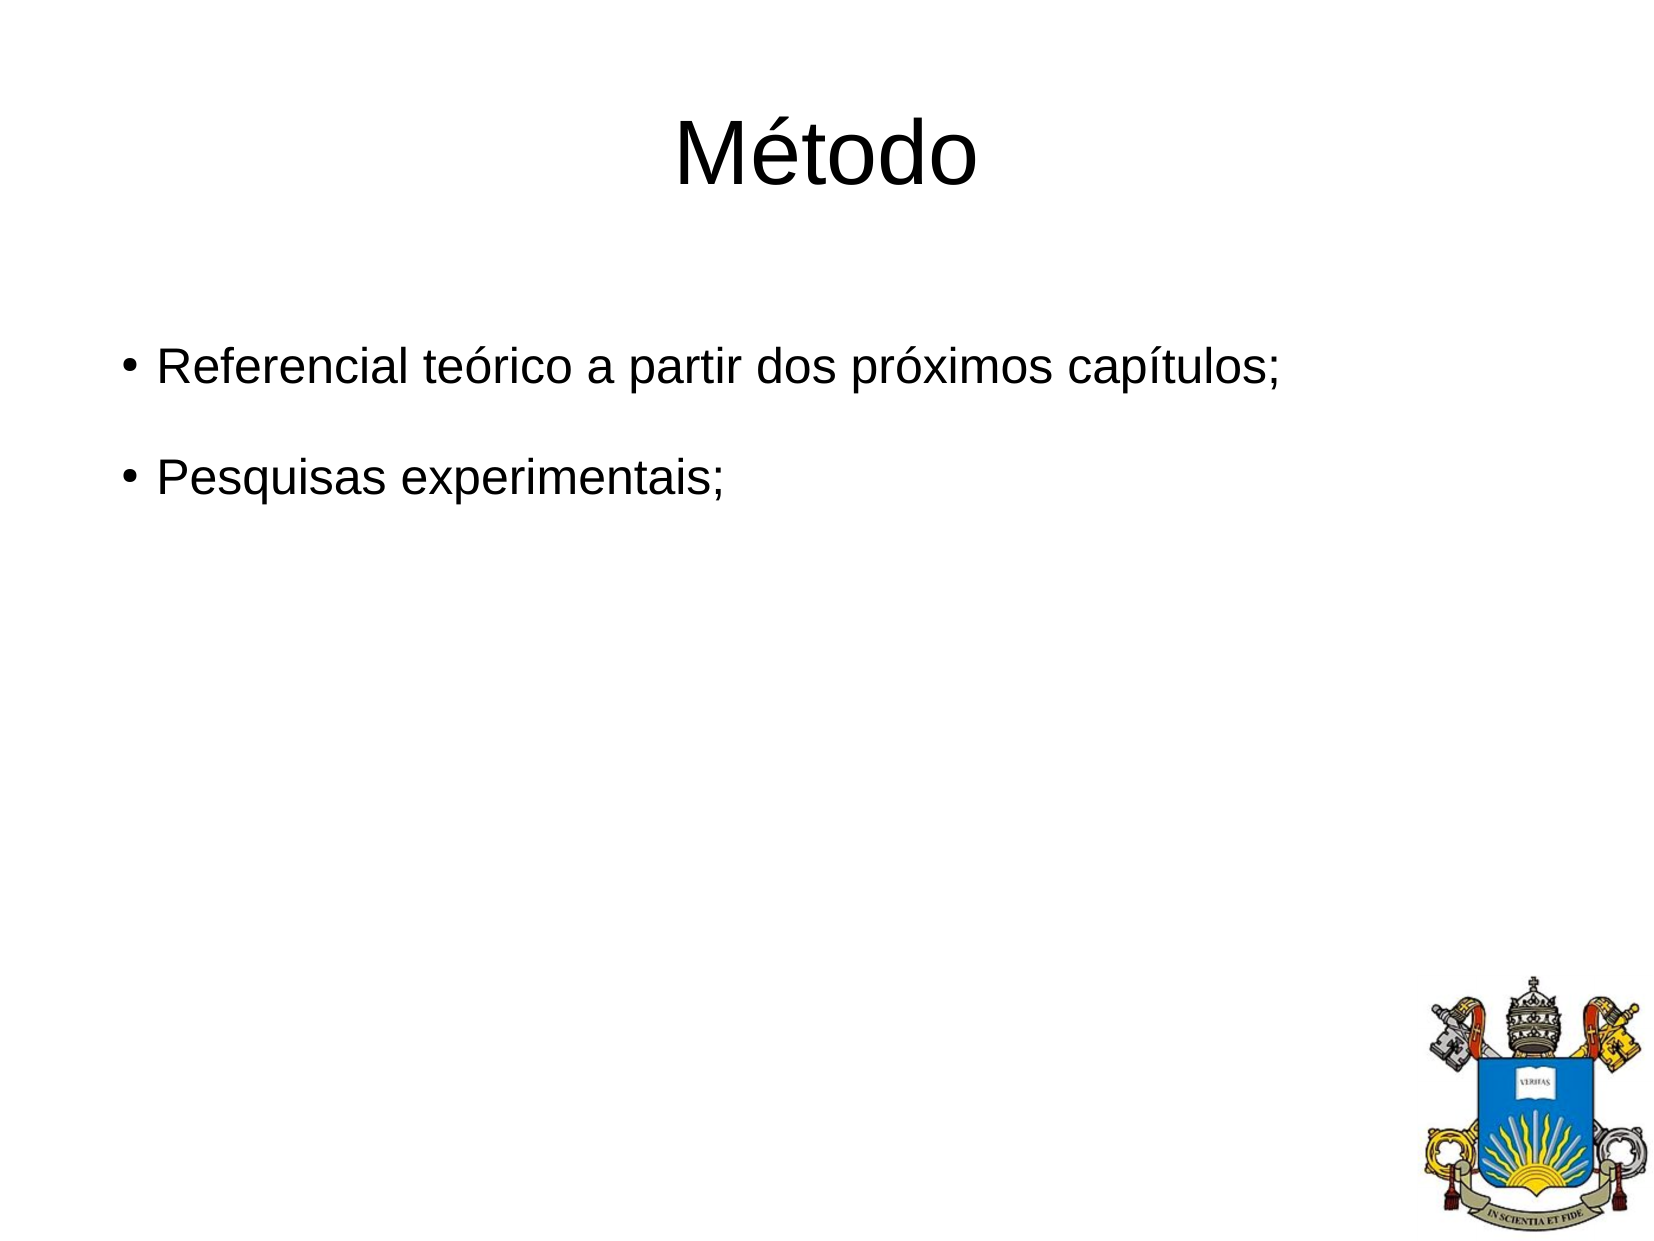

# Método
Referencial teórico a partir dos próximos capítulos;
Pesquisas experimentais;